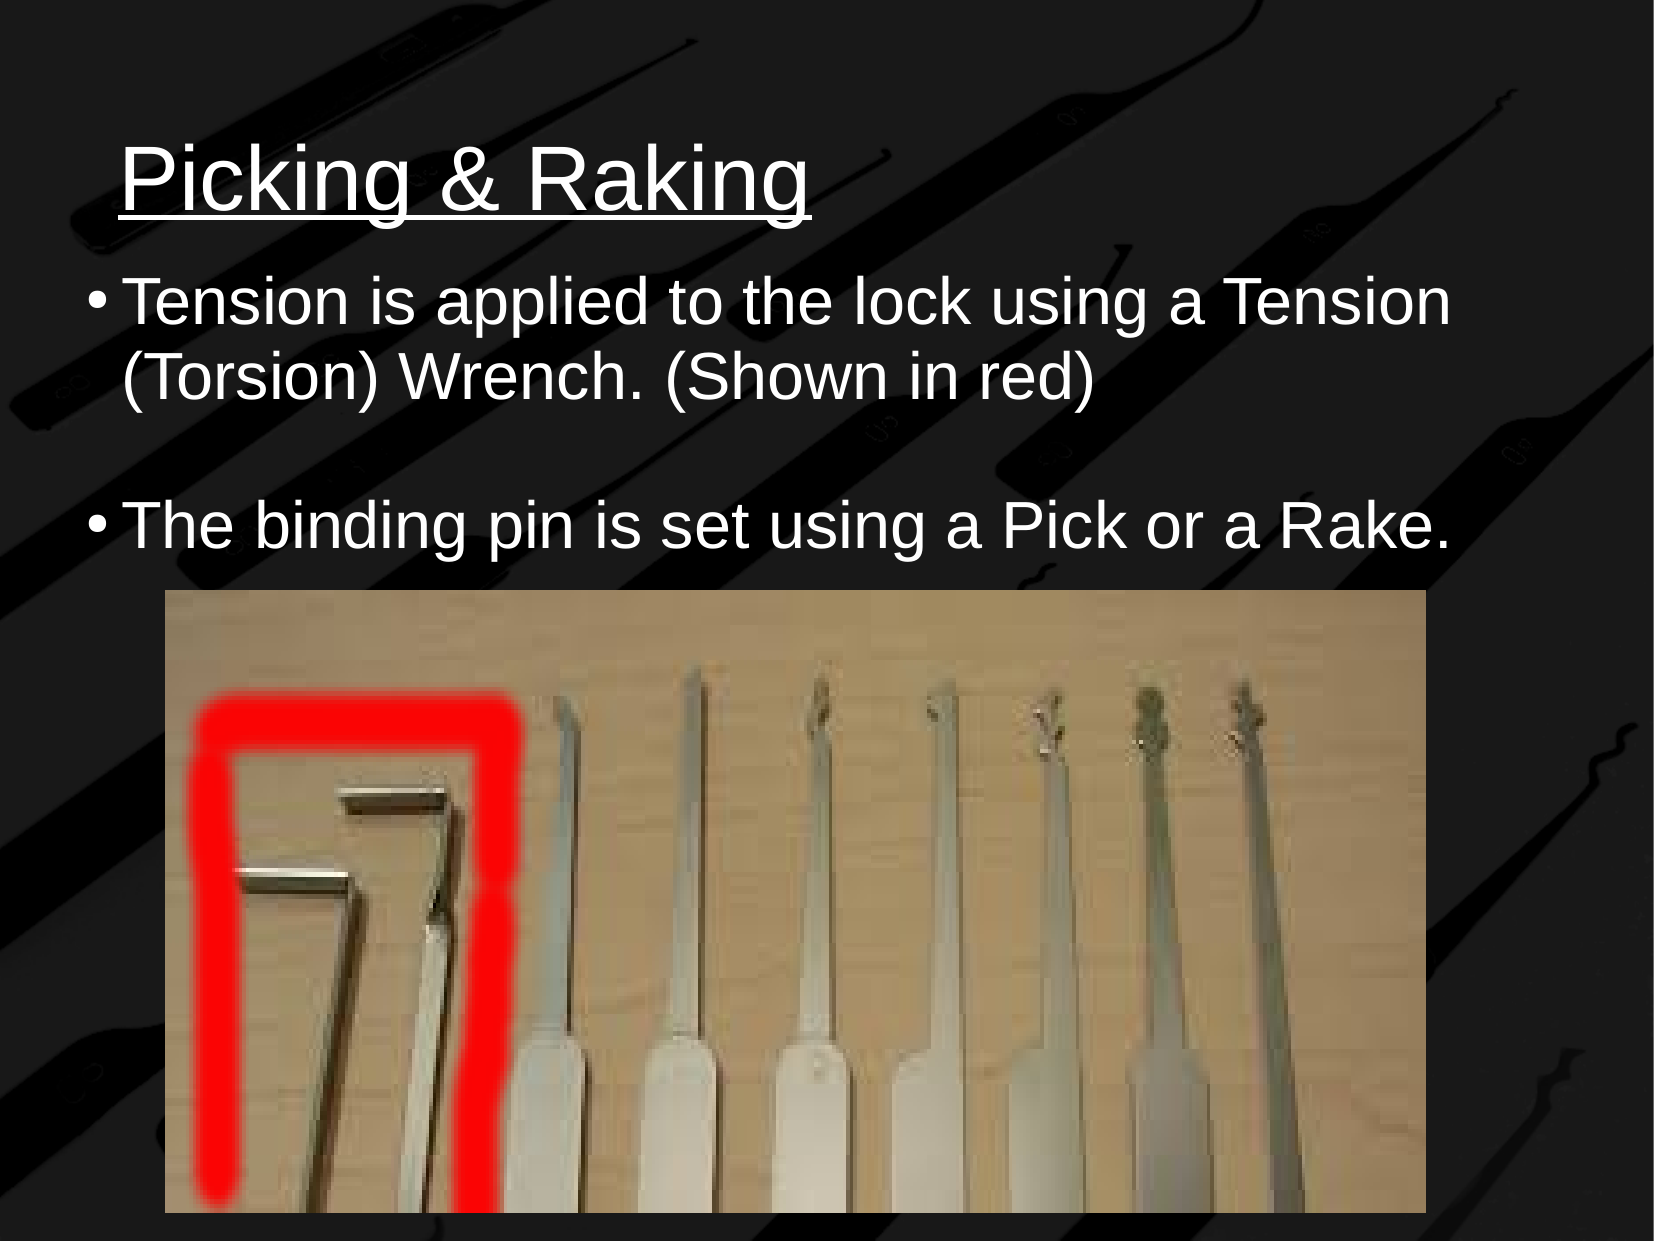

# Picking & Raking
Tension is applied to the lock using a Tension (Torsion) Wrench. (Shown in red)
The binding pin is set using a Pick or a Rake.